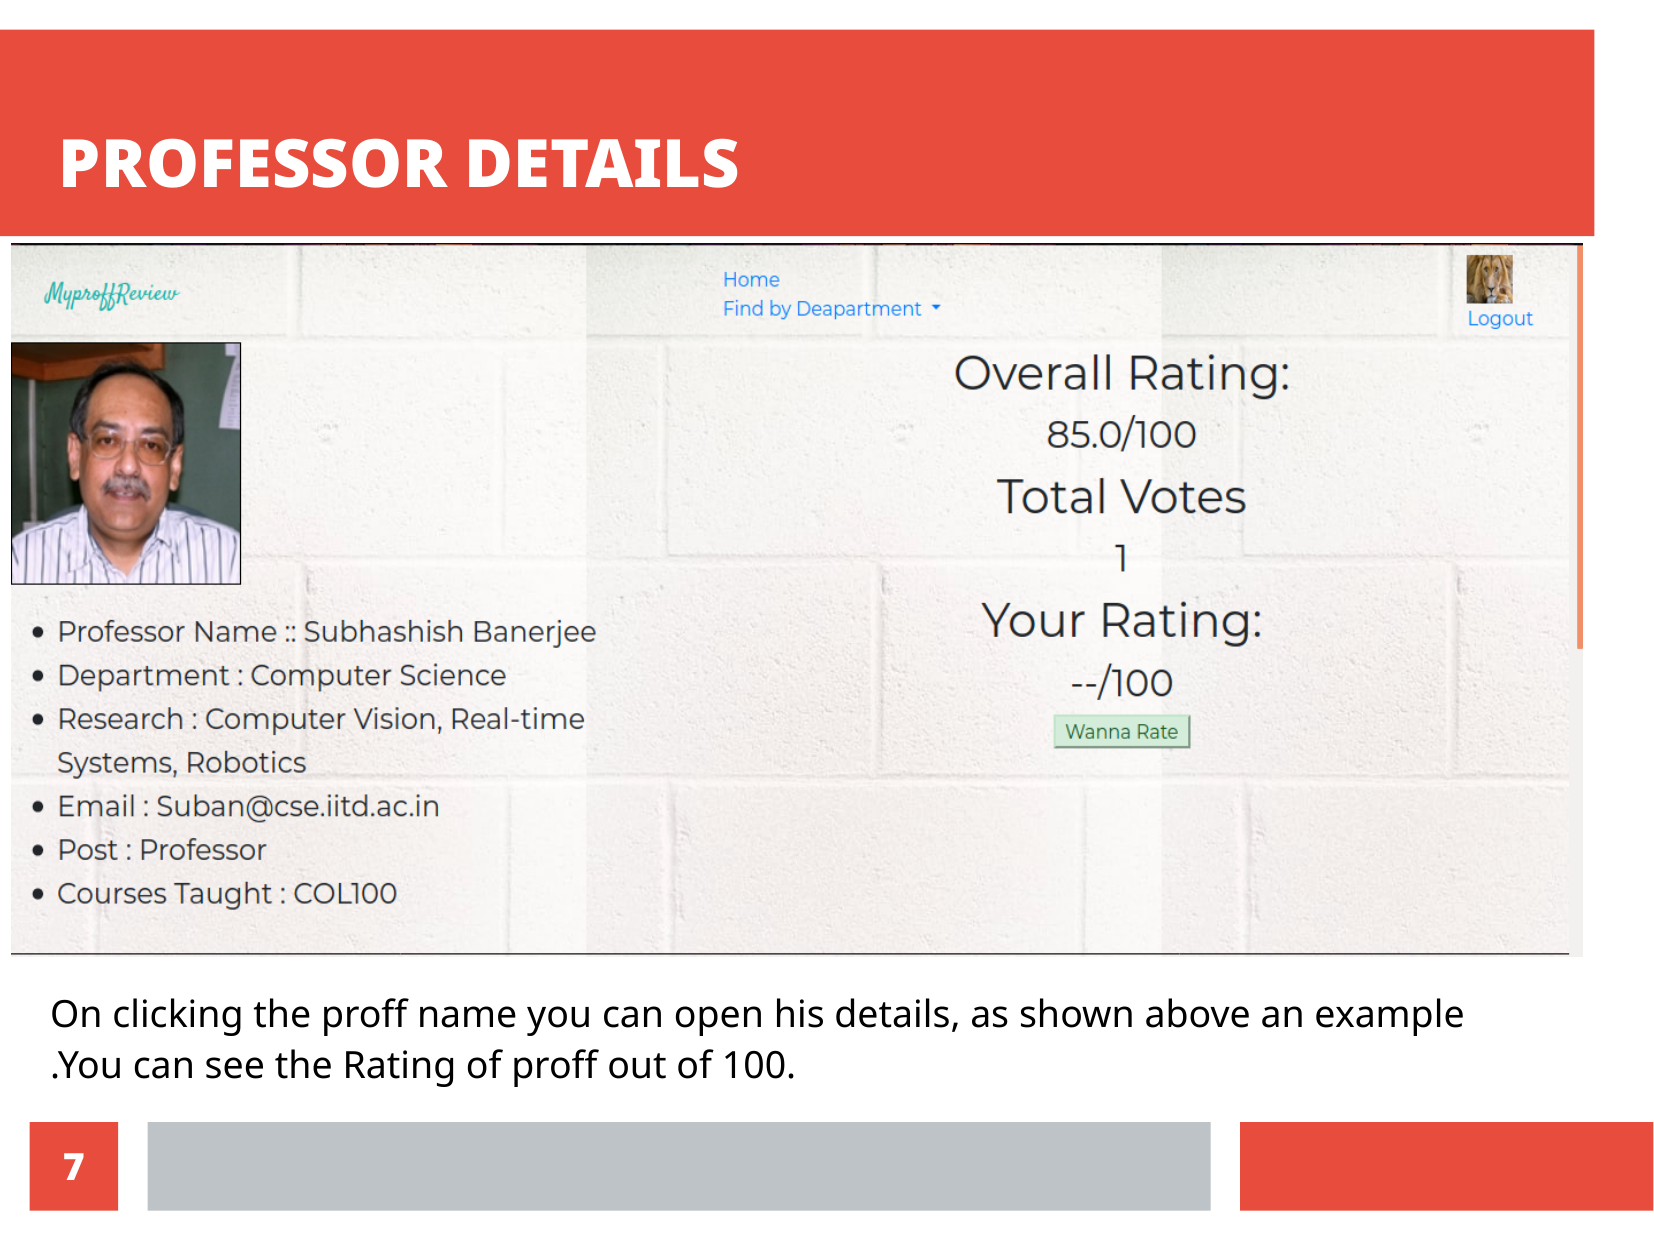

# PROFESSOR DETAILS
On clicking the proff name you can open his details, as shown above an example
.You can see the Rating of proff out of 100.
7